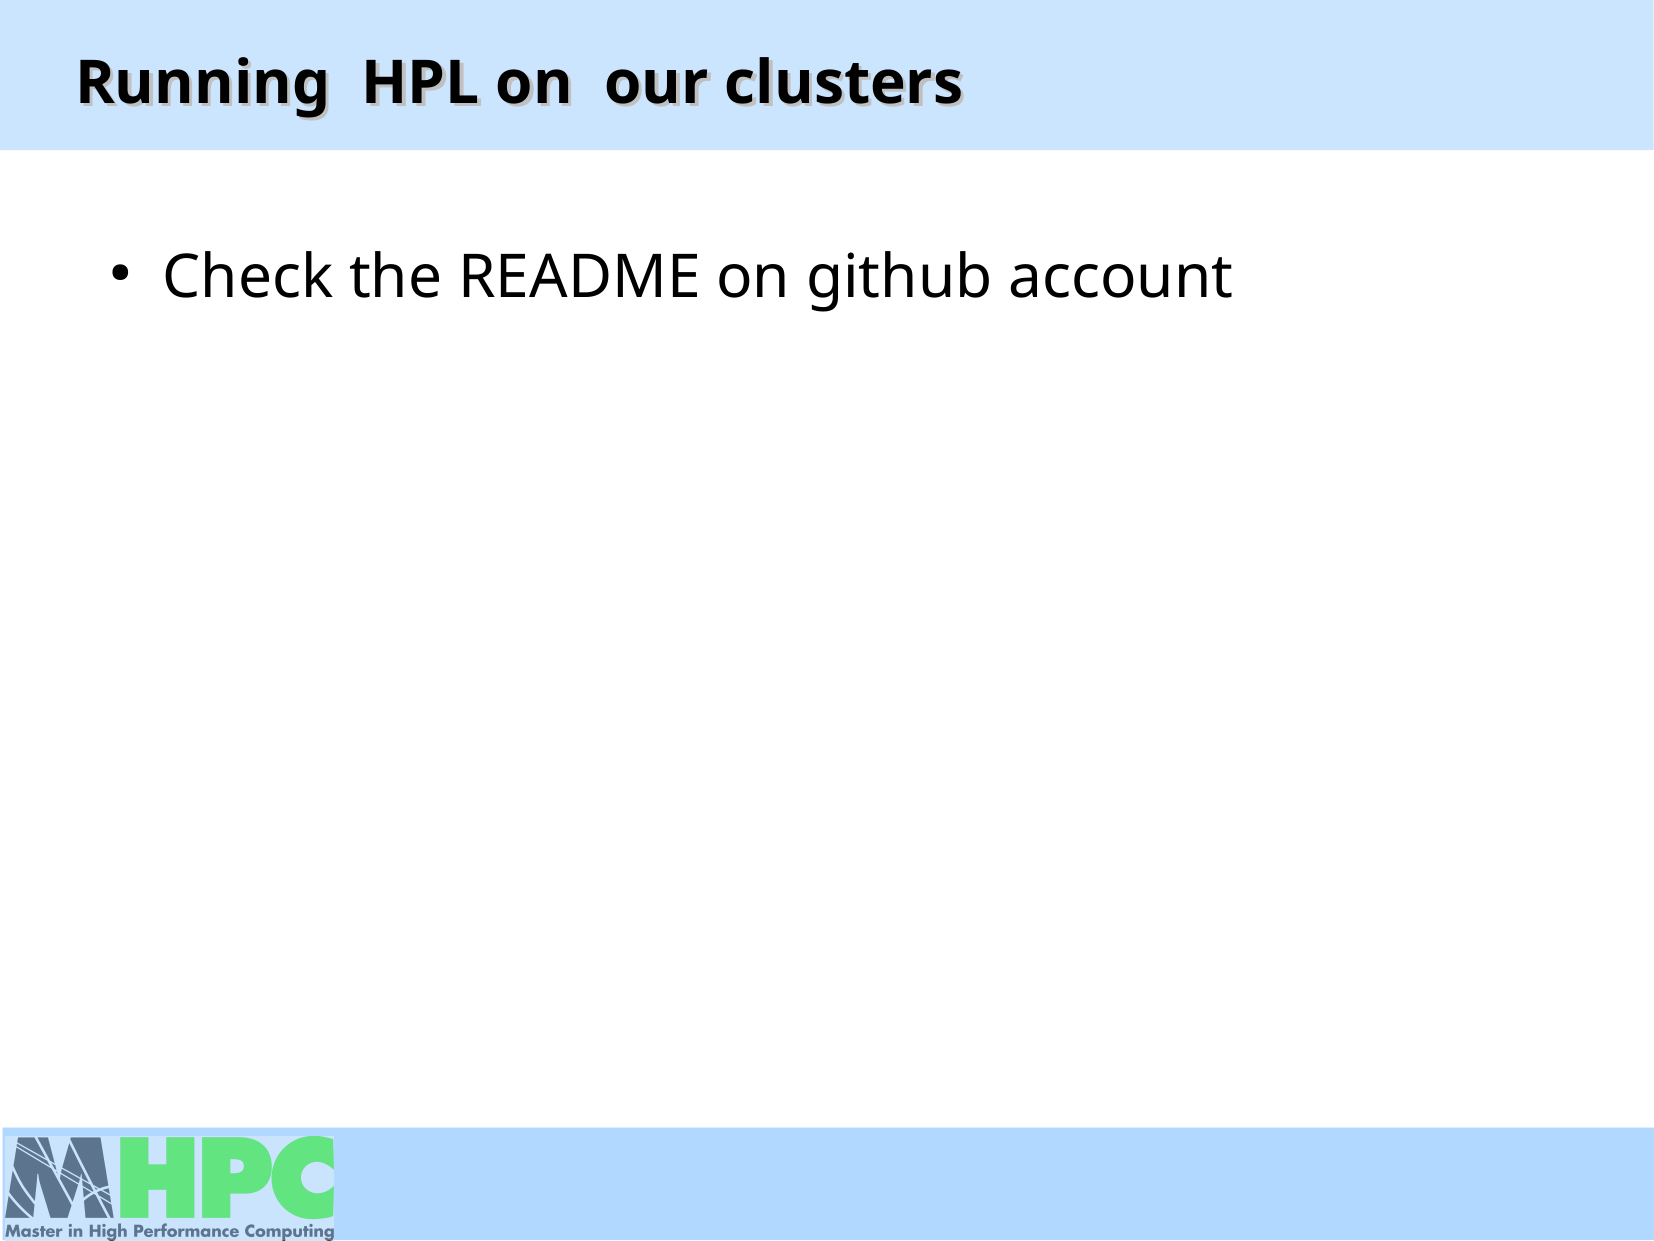

# Running HPL on our clusters
Check the README on github account